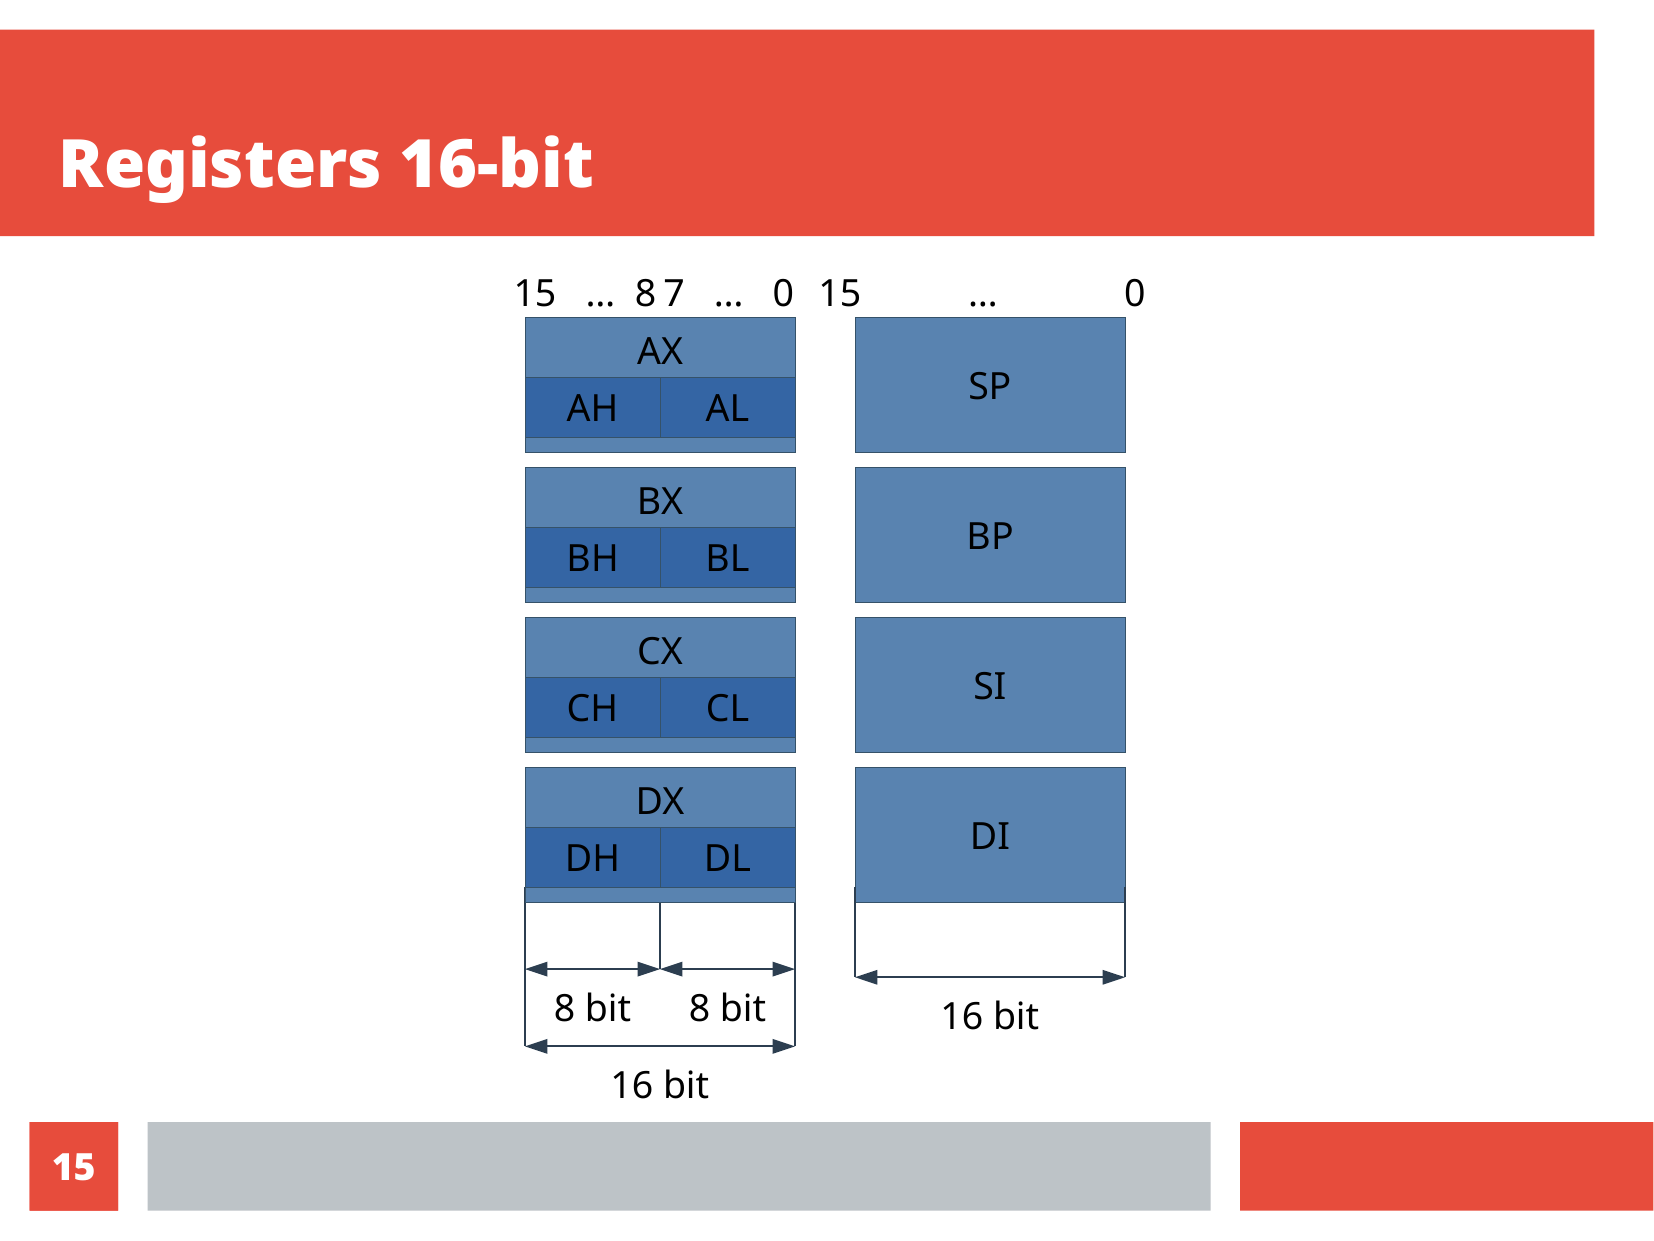

# Registers 16-bit
15 … 8
7 … 0
15 … 0
AX
SP
AH
AL
BX
BP
BH
BL
CX
SI
CH
CL
DX
DI
DH
DL
8 bit
8 bit
16 bit
16 bit
15